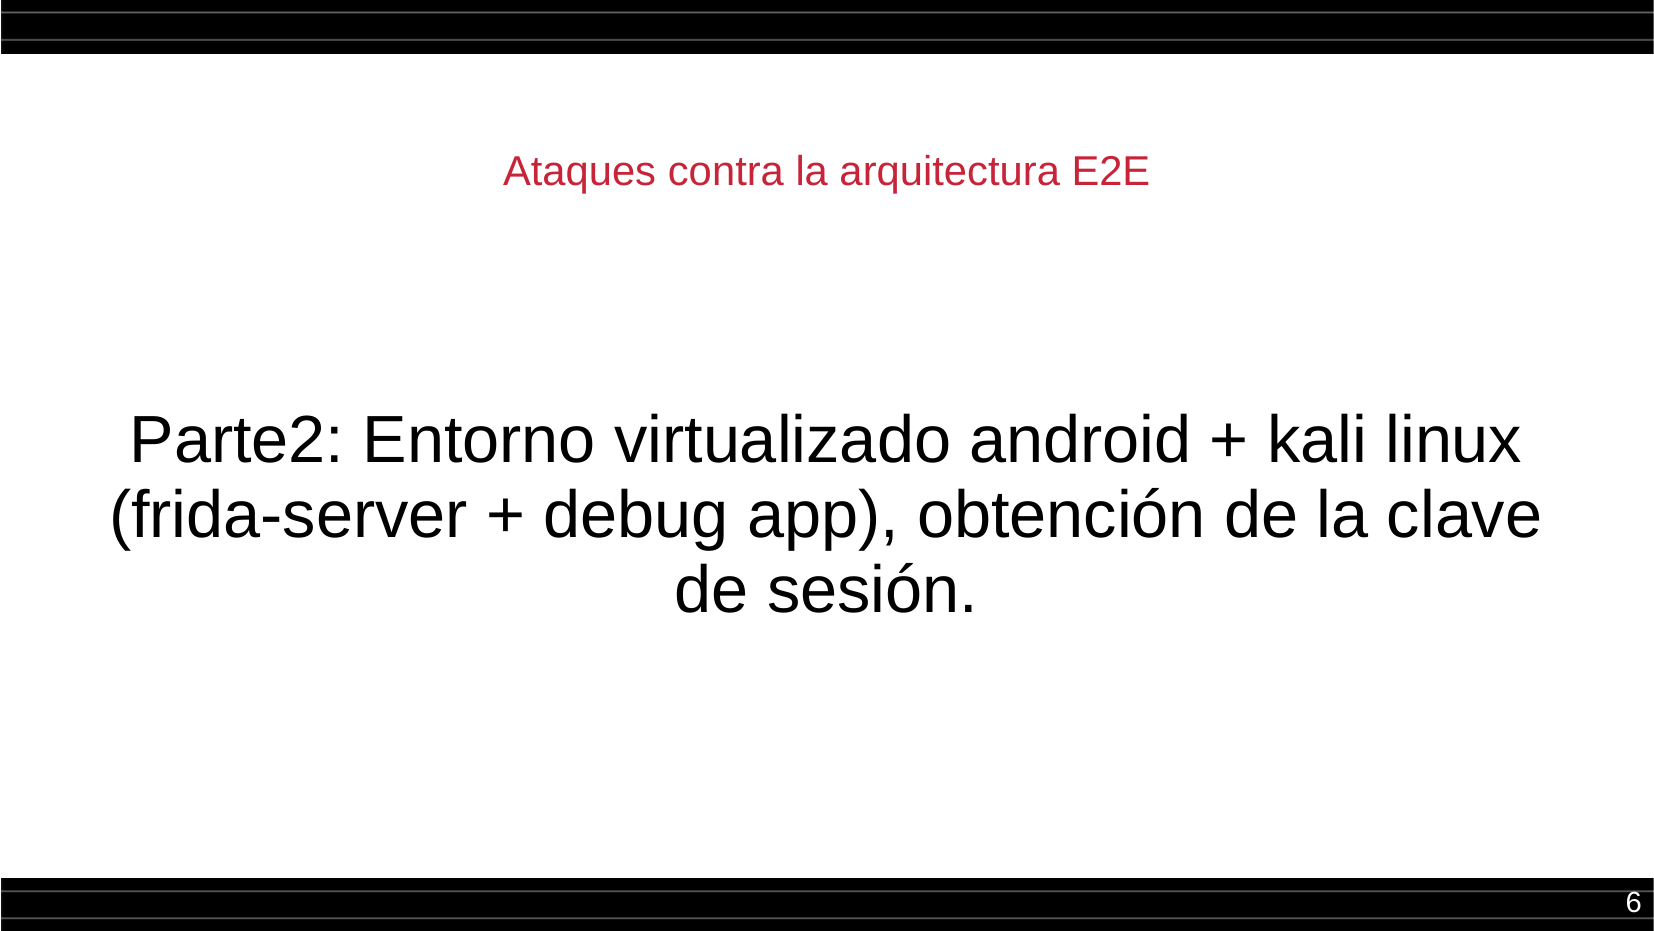

# Ataques contra la arquitectura E2E
Parte2: Entorno virtualizado android + kali linux (frida-server + debug app), obtención de la clave de sesión.